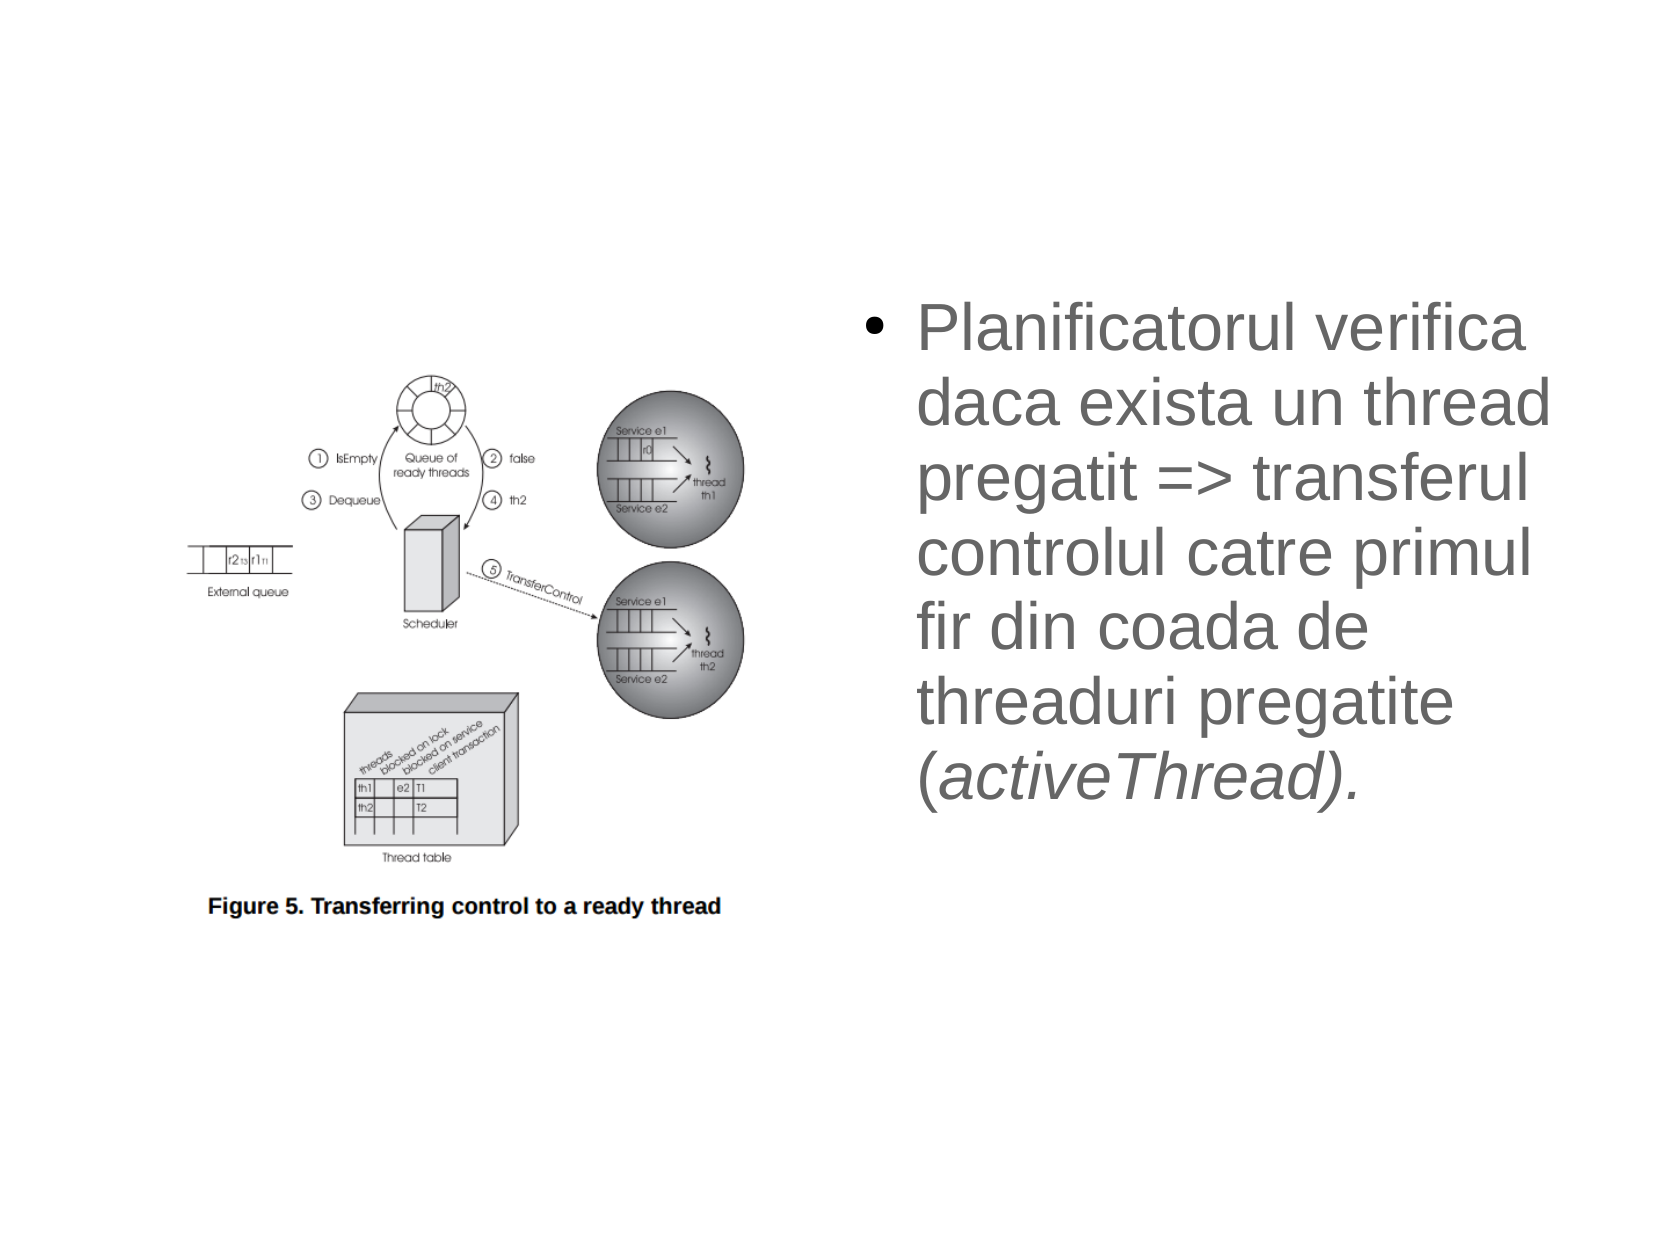

#
Planificatorul verifica daca exista un thread pregatit => transferul controlul catre primul fir din coada de threaduri pregatite (activeThread).